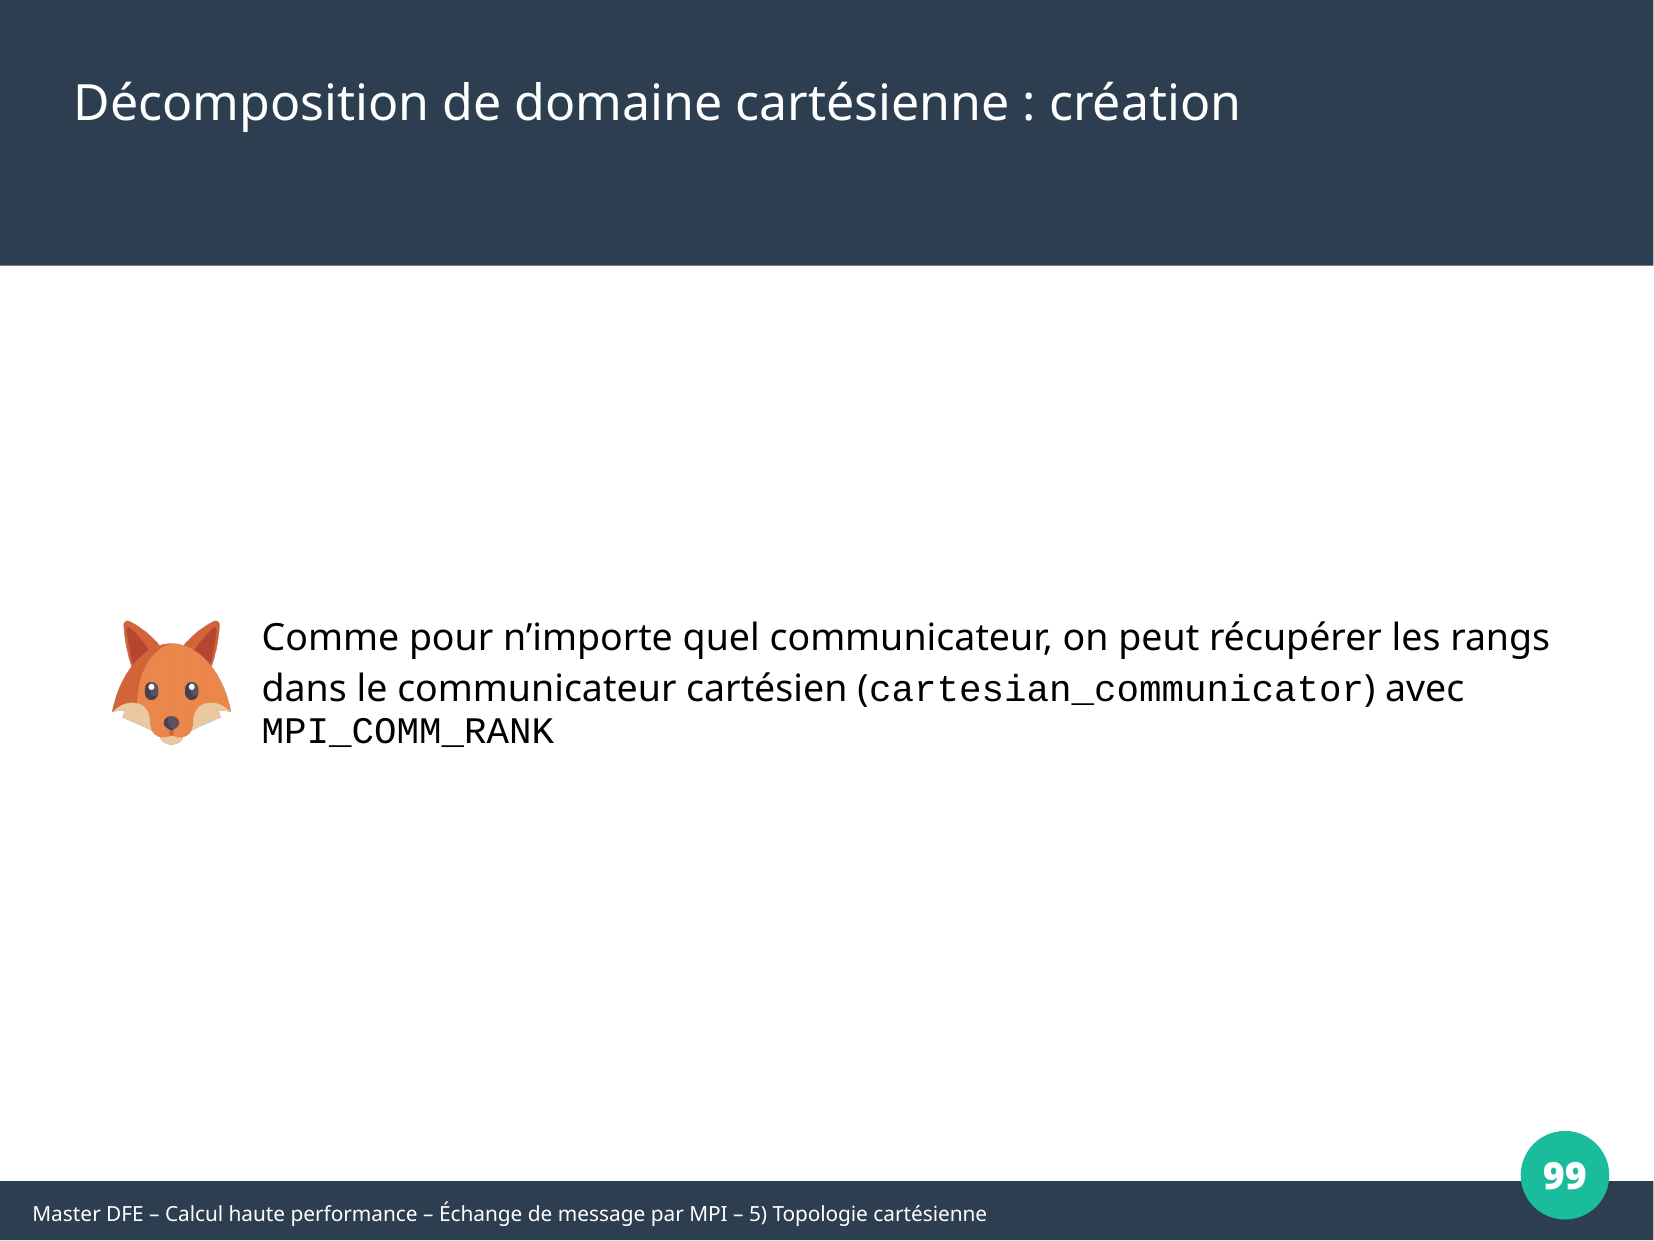

Décomposition de domaine cartésienne : création
Comme pour n’importe quel communicateur, on peut récupérer les rangs dans le communicateur cartésien (cartesian_communicator) avec MPI_COMM_RANK
99
Master DFE – Calcul haute performance – Échange de message par MPI – 5) Topologie cartésienne